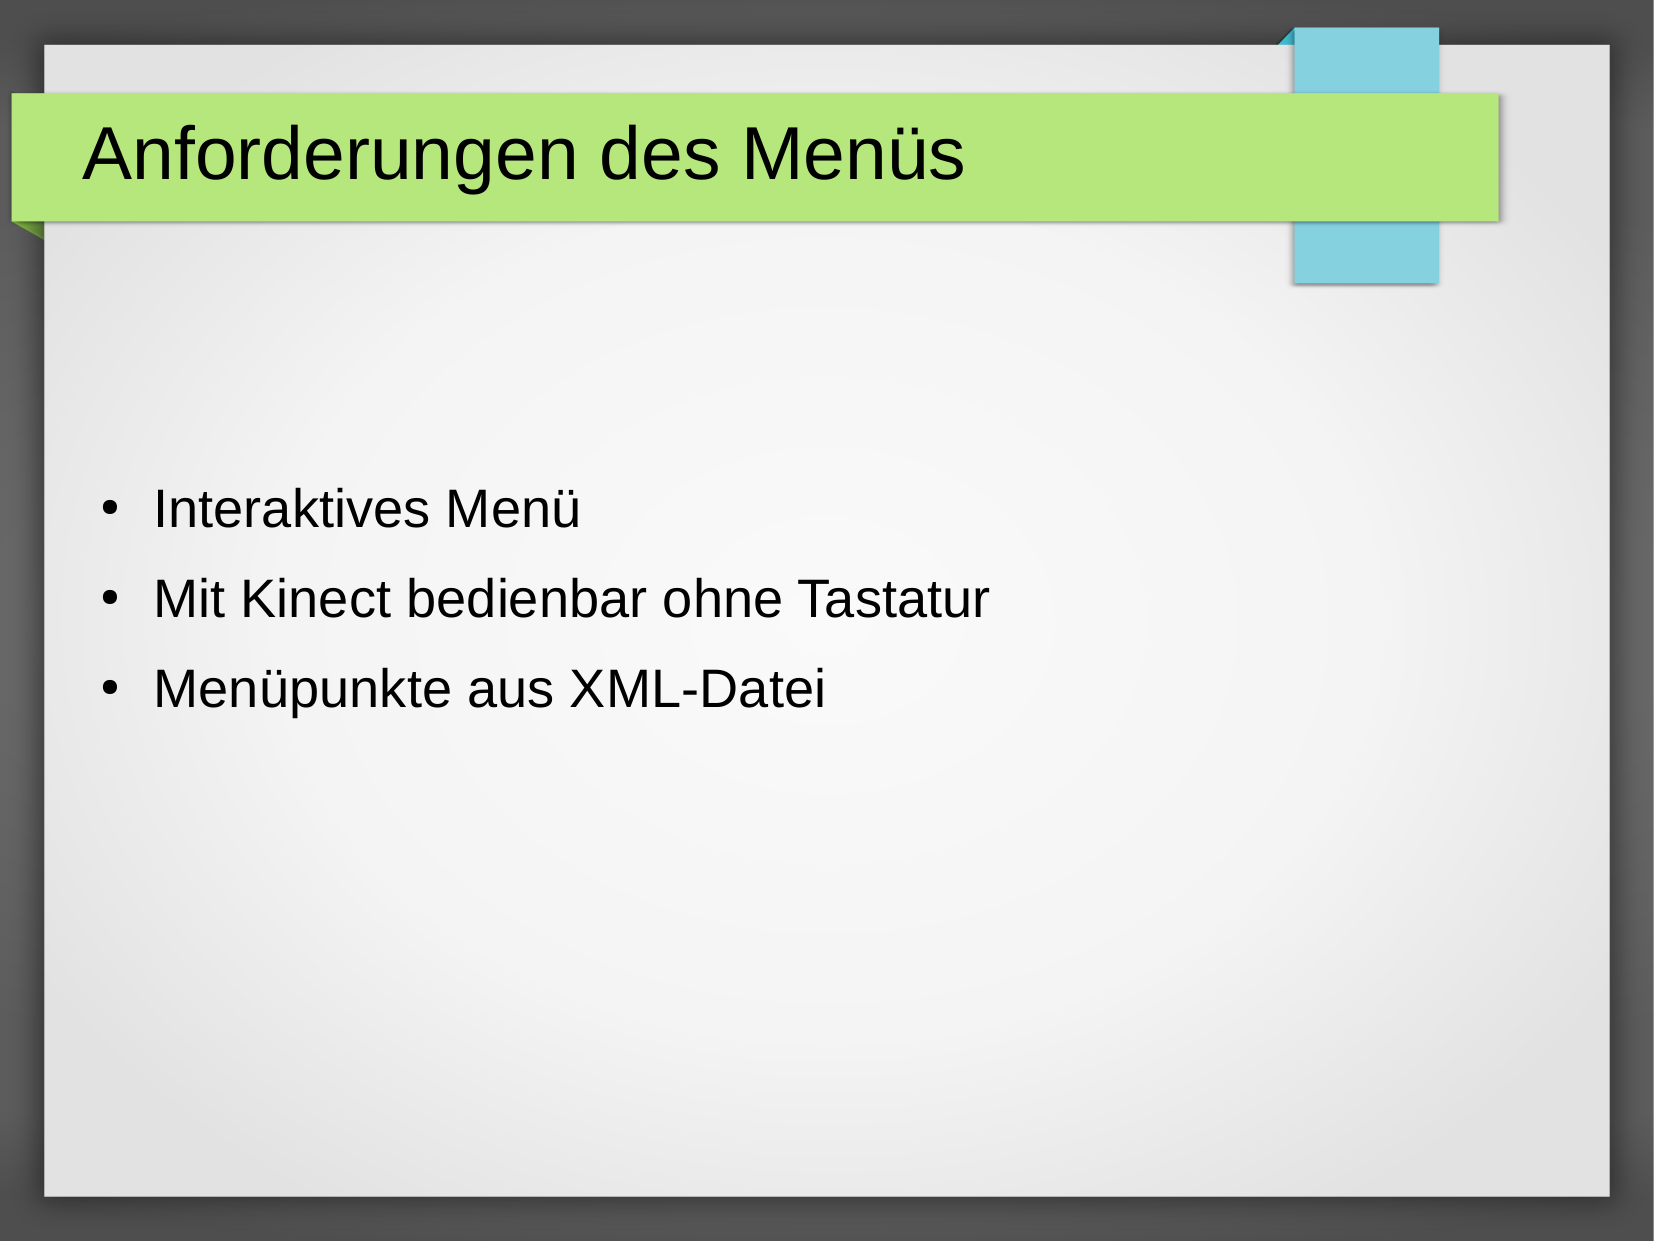

# Anforderungen des Menüs
Interaktives Menü
Mit Kinect bedienbar ohne Tastatur
Menüpunkte aus XML-Datei